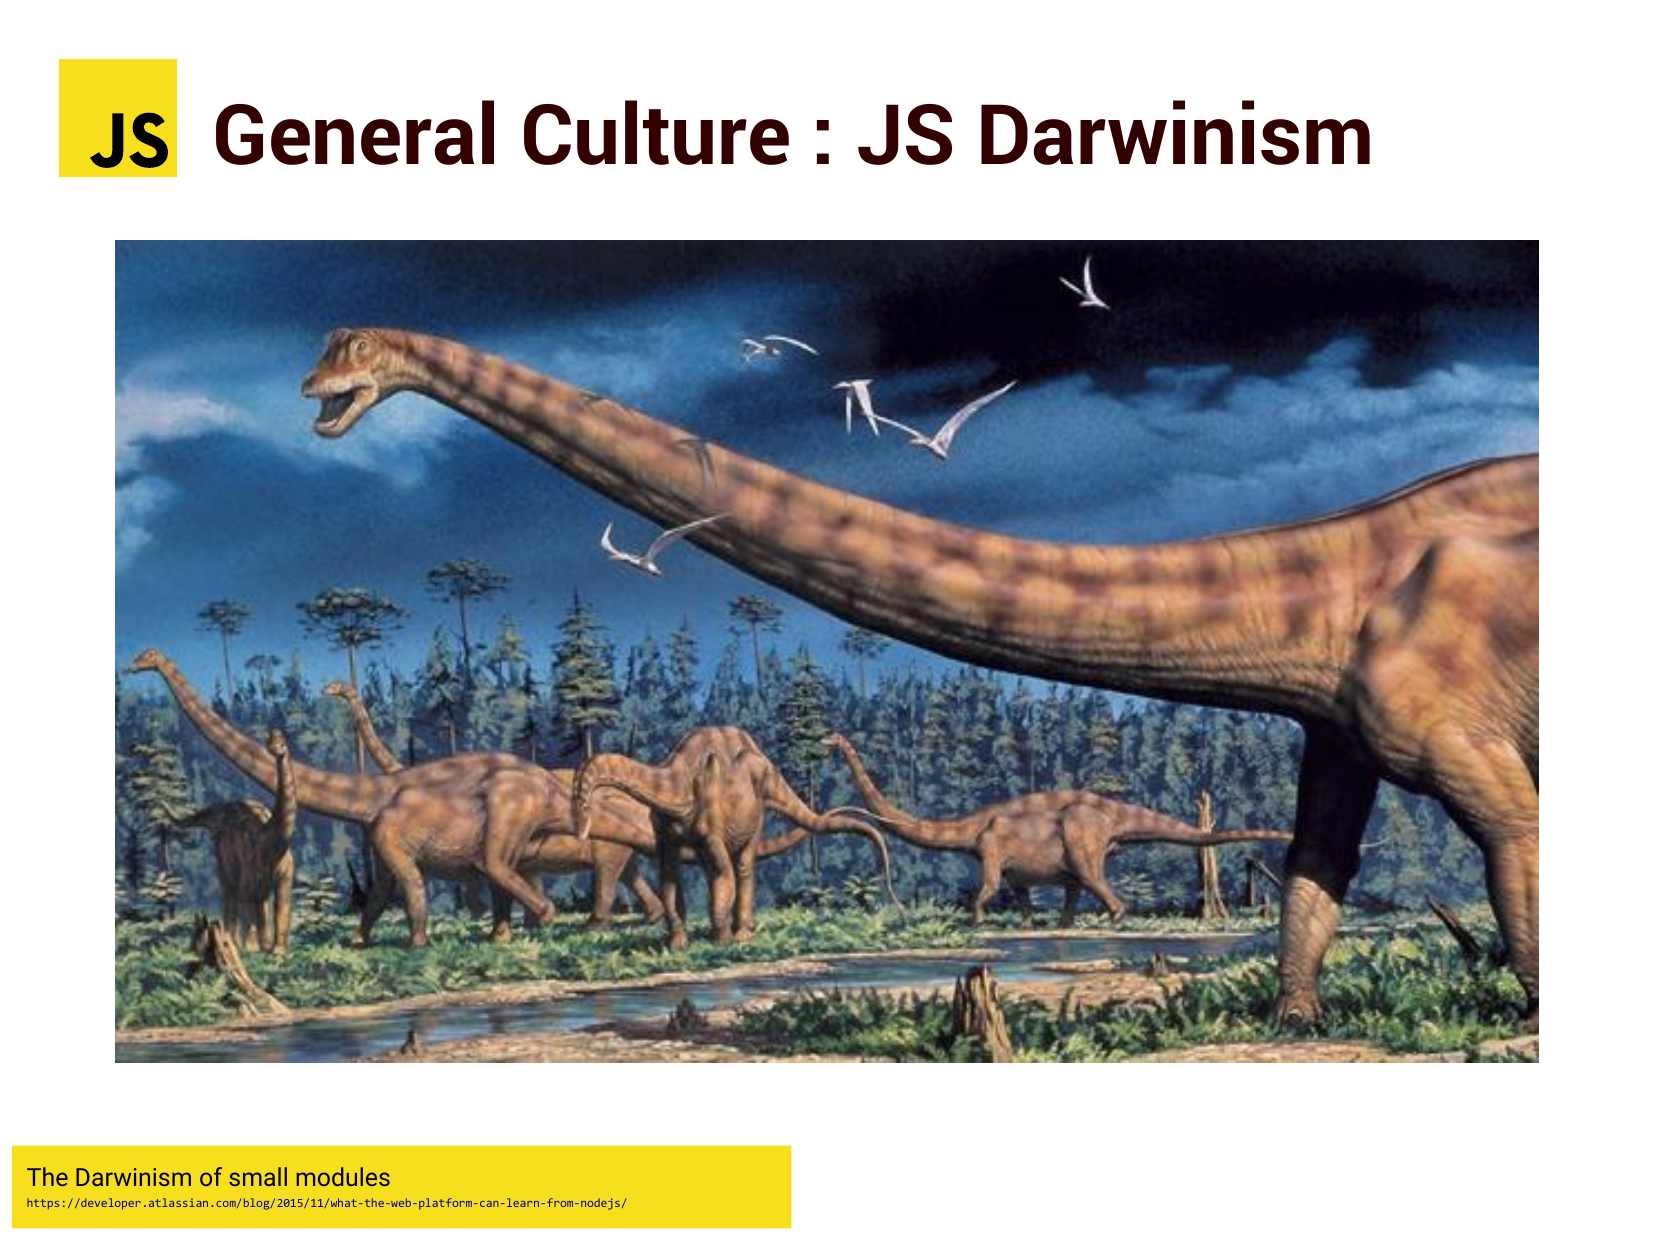

# General Culture : JS Darwinism
The Darwinism of small modules
https://developer.atlassian.com/blog/2015/11/what-the-web-platform-can-learn-from-nodejs/